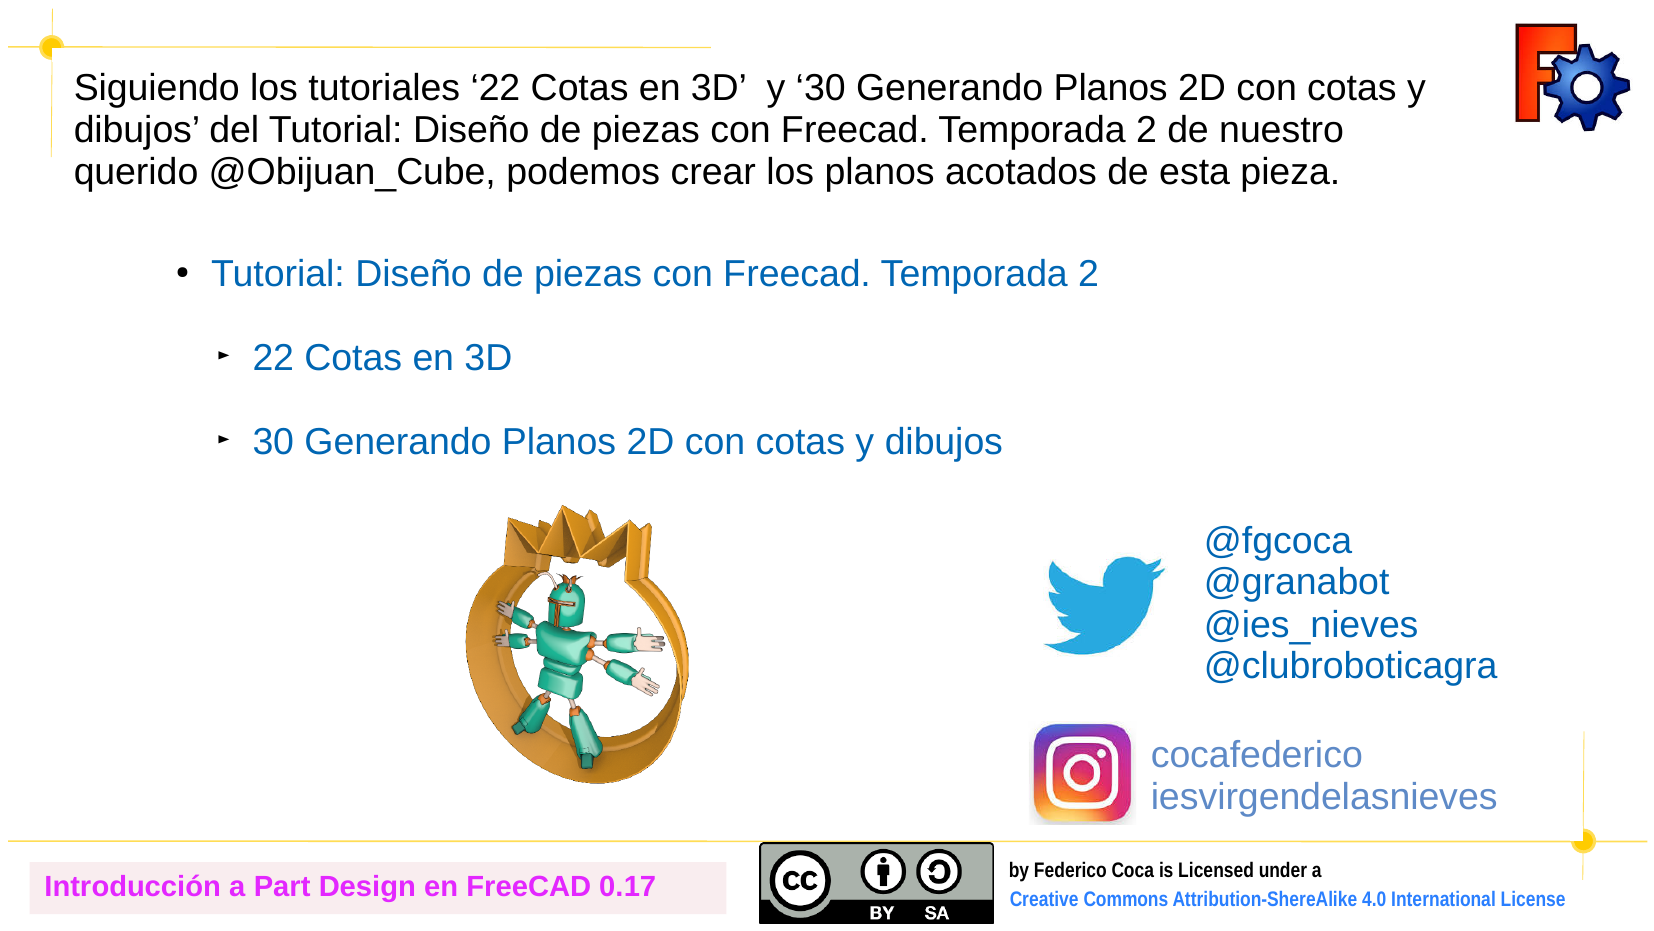

Siguiendo los tutoriales ‘22 Cotas en 3D’ y ‘30 Generando Planos 2D con cotas y dibujos’ del Tutorial: Diseño de piezas con Freecad. Temporada 2 de nuestro querido @Obijuan_Cube, podemos crear los planos acotados de esta pieza.
Tutorial: Diseño de piezas con Freecad. Temporada 2
22 Cotas en 3D
30 Generando Planos 2D con cotas y dibujos
@fgcoca
@granabot
@ies_nieves
@clubroboticagra
cocafederico
iesvirgendelasnieves
Introducción a Part Design en FreeCAD 0.17